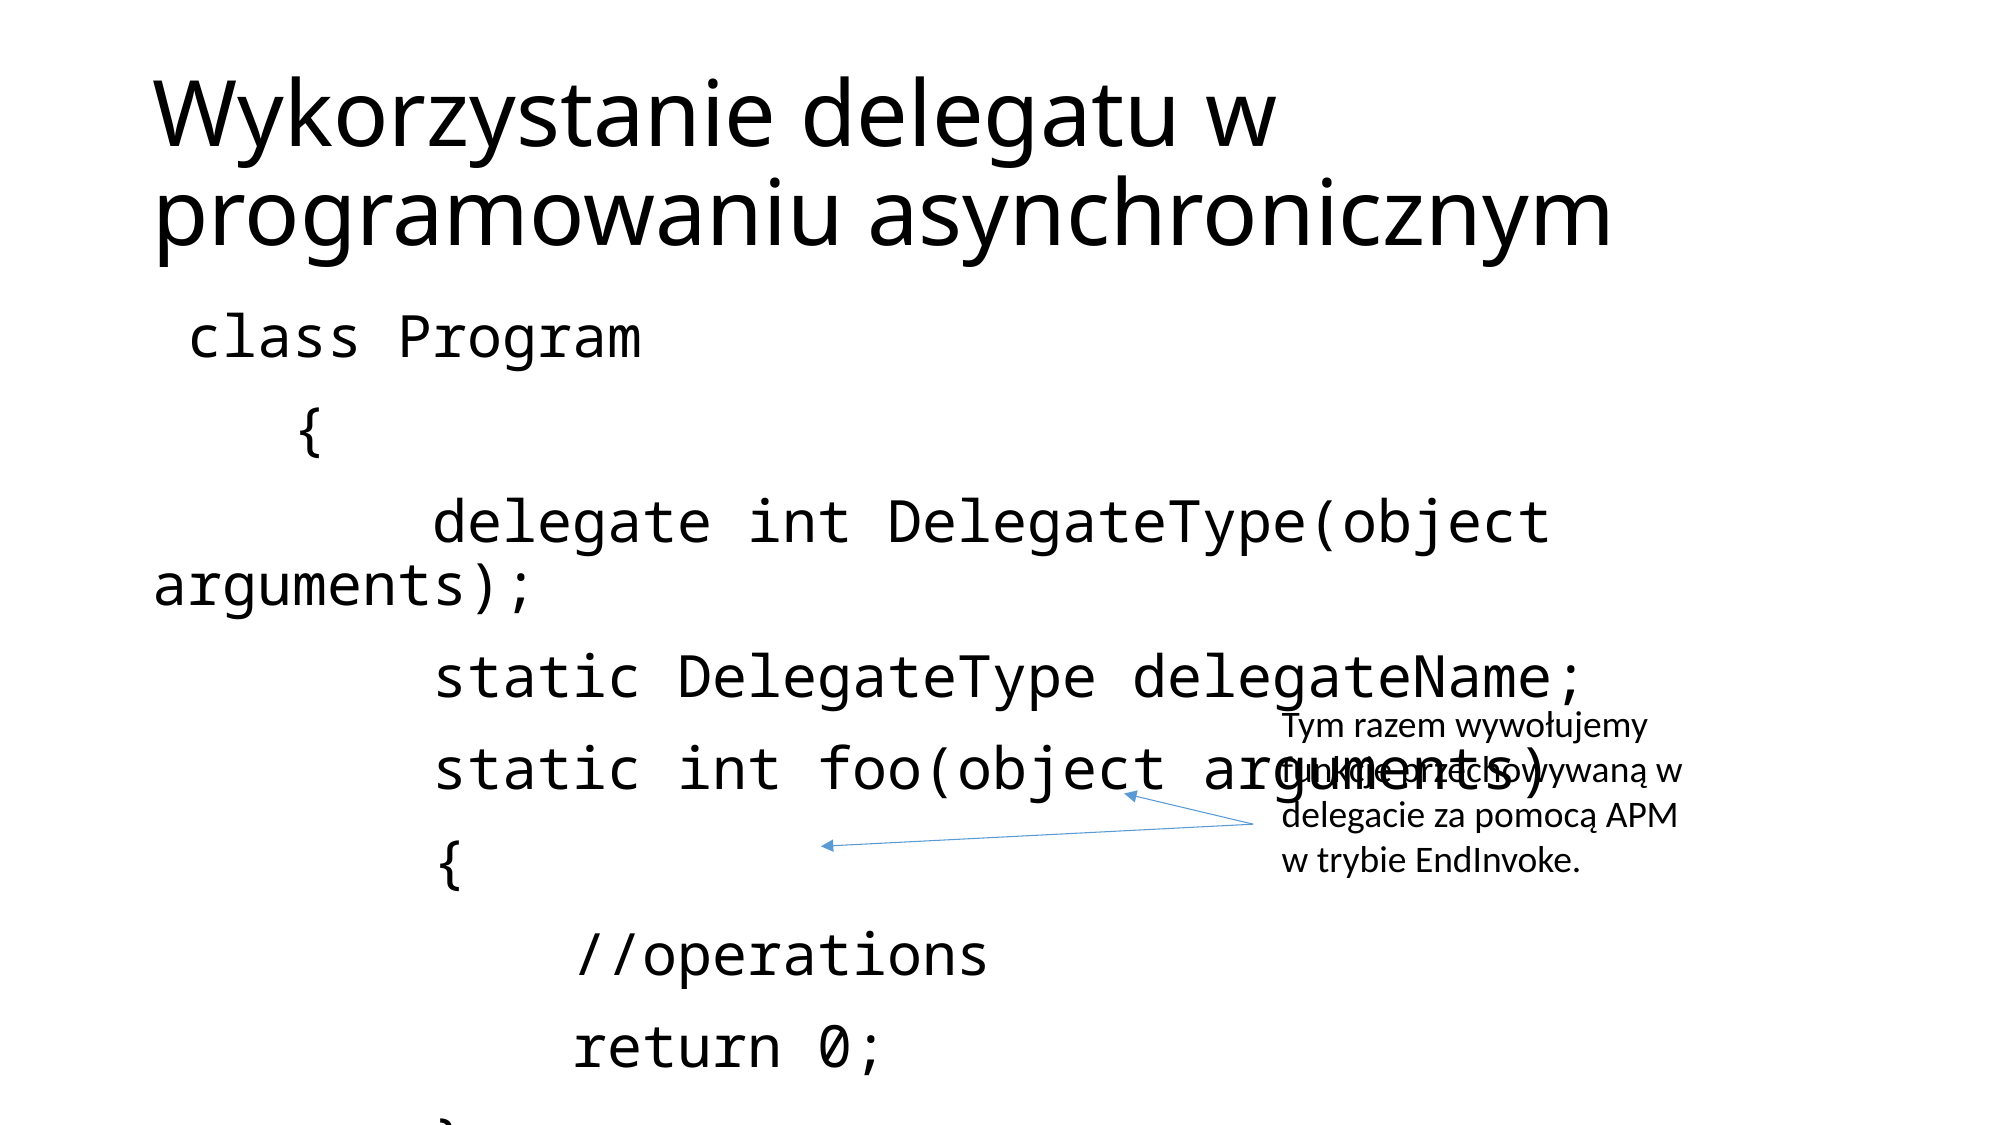

# Wykorzystanie delegatu w programowaniu asynchronicznym
 class Program
 {
 delegate int DelegateType(object arguments);
 static DelegateType delegateName;
 static int foo(object arguments)
 {
 //operations
 return 0;
 }
 static void Main(string[] args)
 {
 delegateName = new DelegateType(foo);
 IAsyncResult ar = delegateName.BeginInvoke("argument",null,null);
 int result = delegateName.EndInvoke(ar);
 }
 }
Tym razem wywołujemy funkcje przechowywaną w delegacie za pomocą APM w trybie EndInvoke.